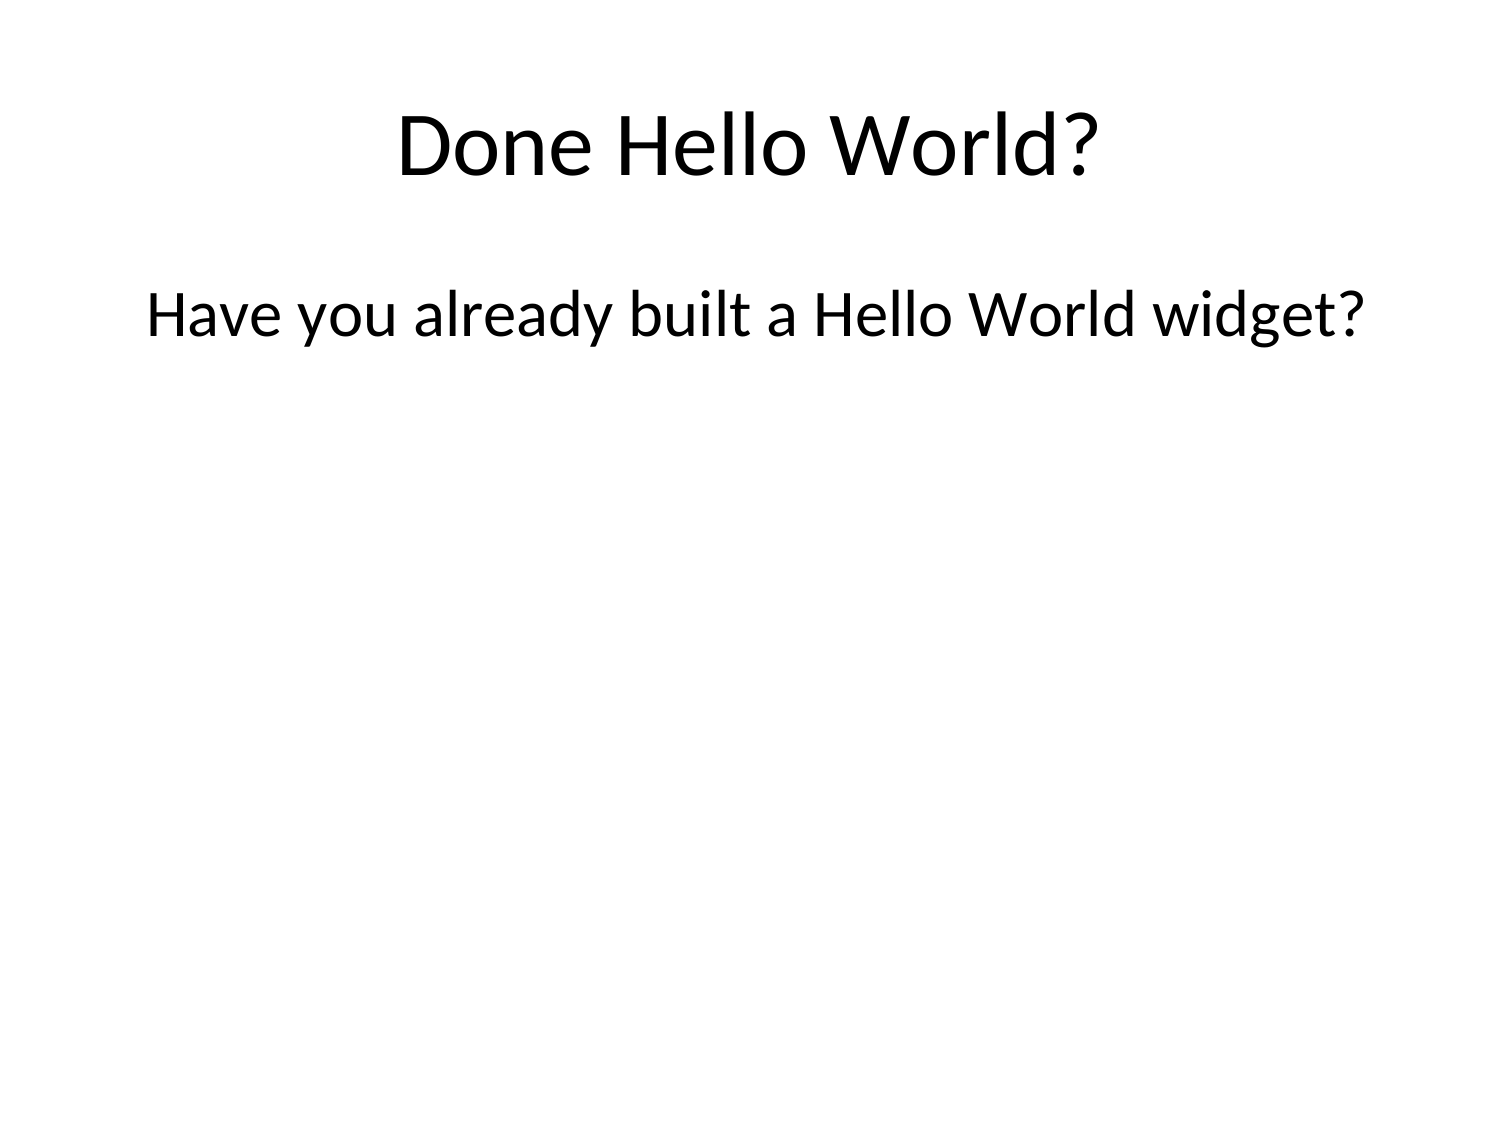

# Done Hello World?
Have you already built a Hello World widget?